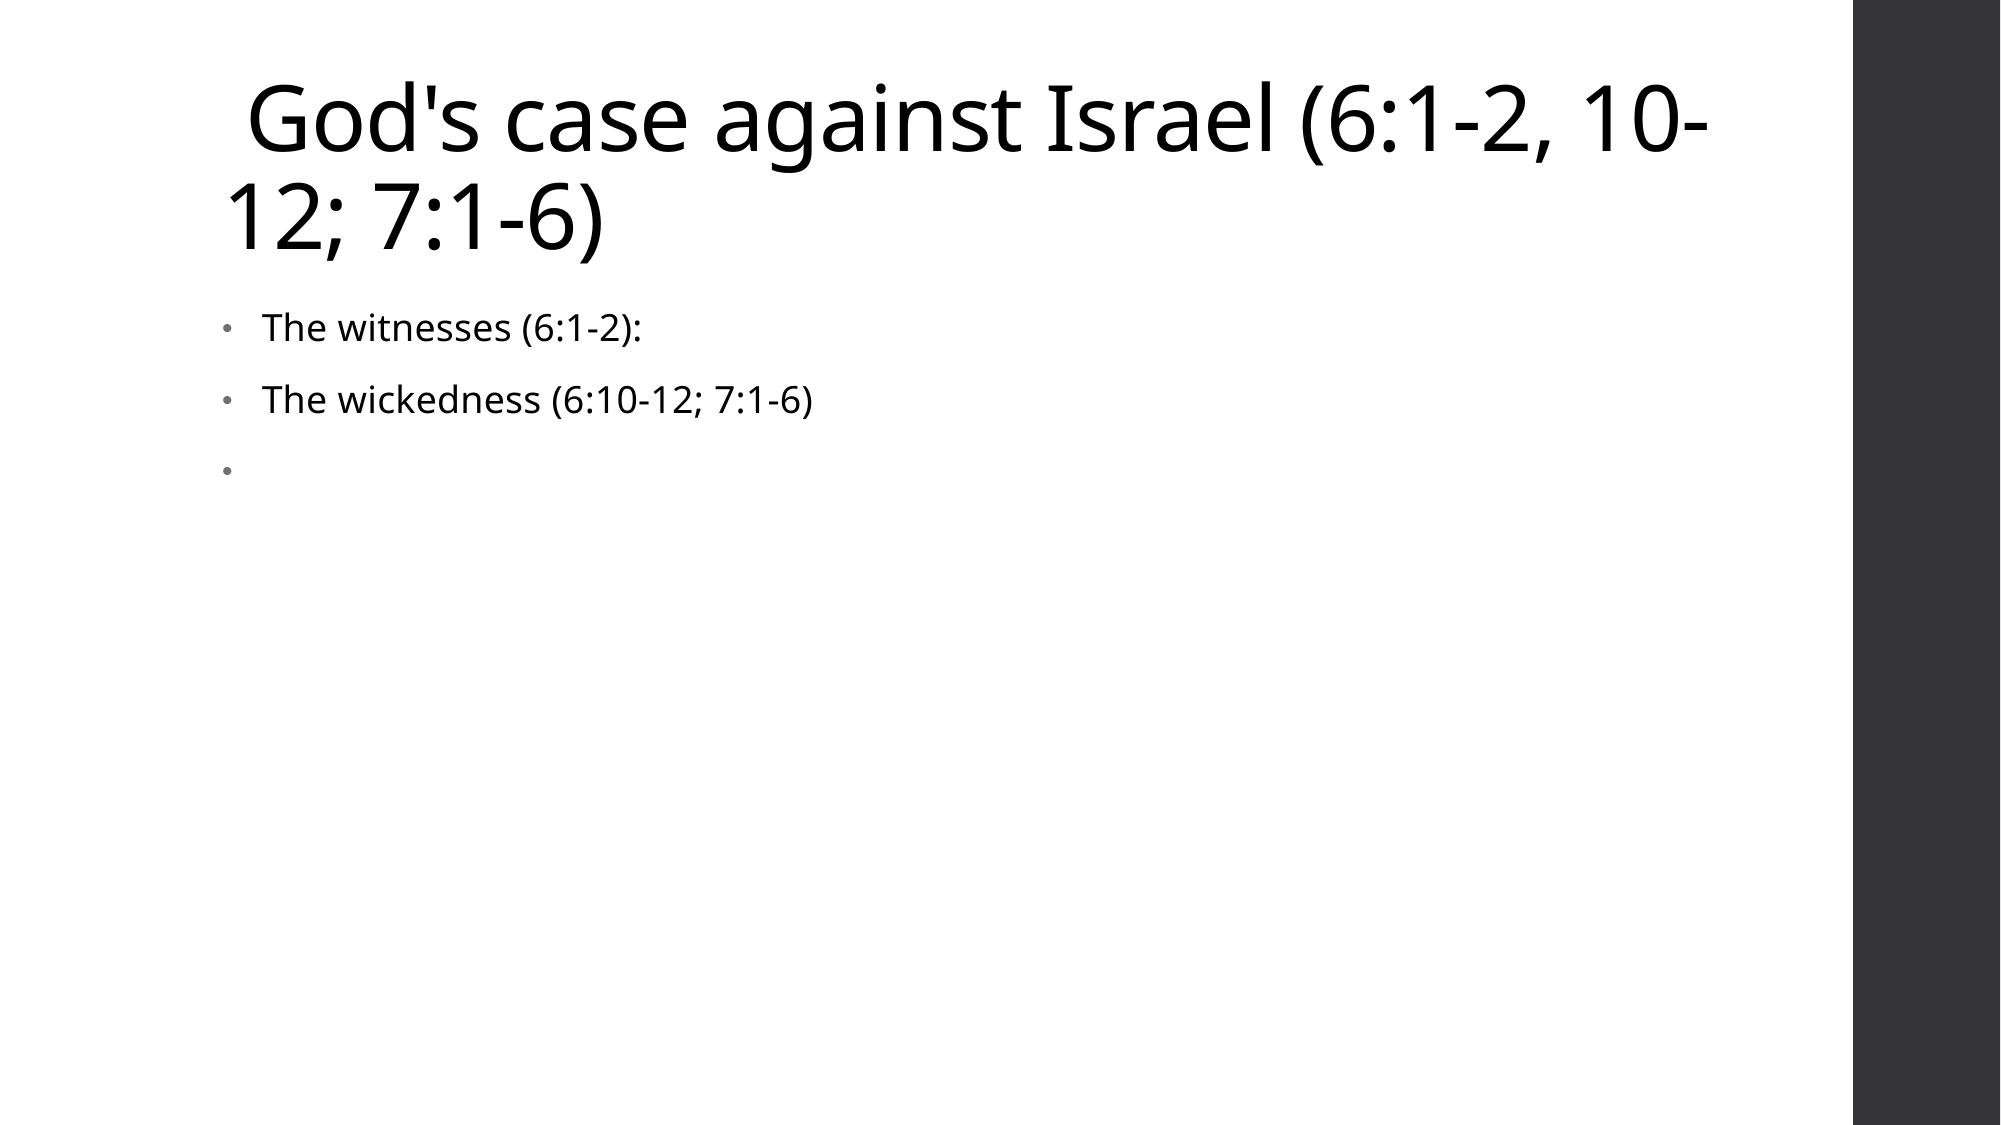

# God's case against Israel (6:1-2, 10-12; 7:1-6)
 The witnesses (6:1-2):
 The wickedness (6:10-12; 7:1-6)